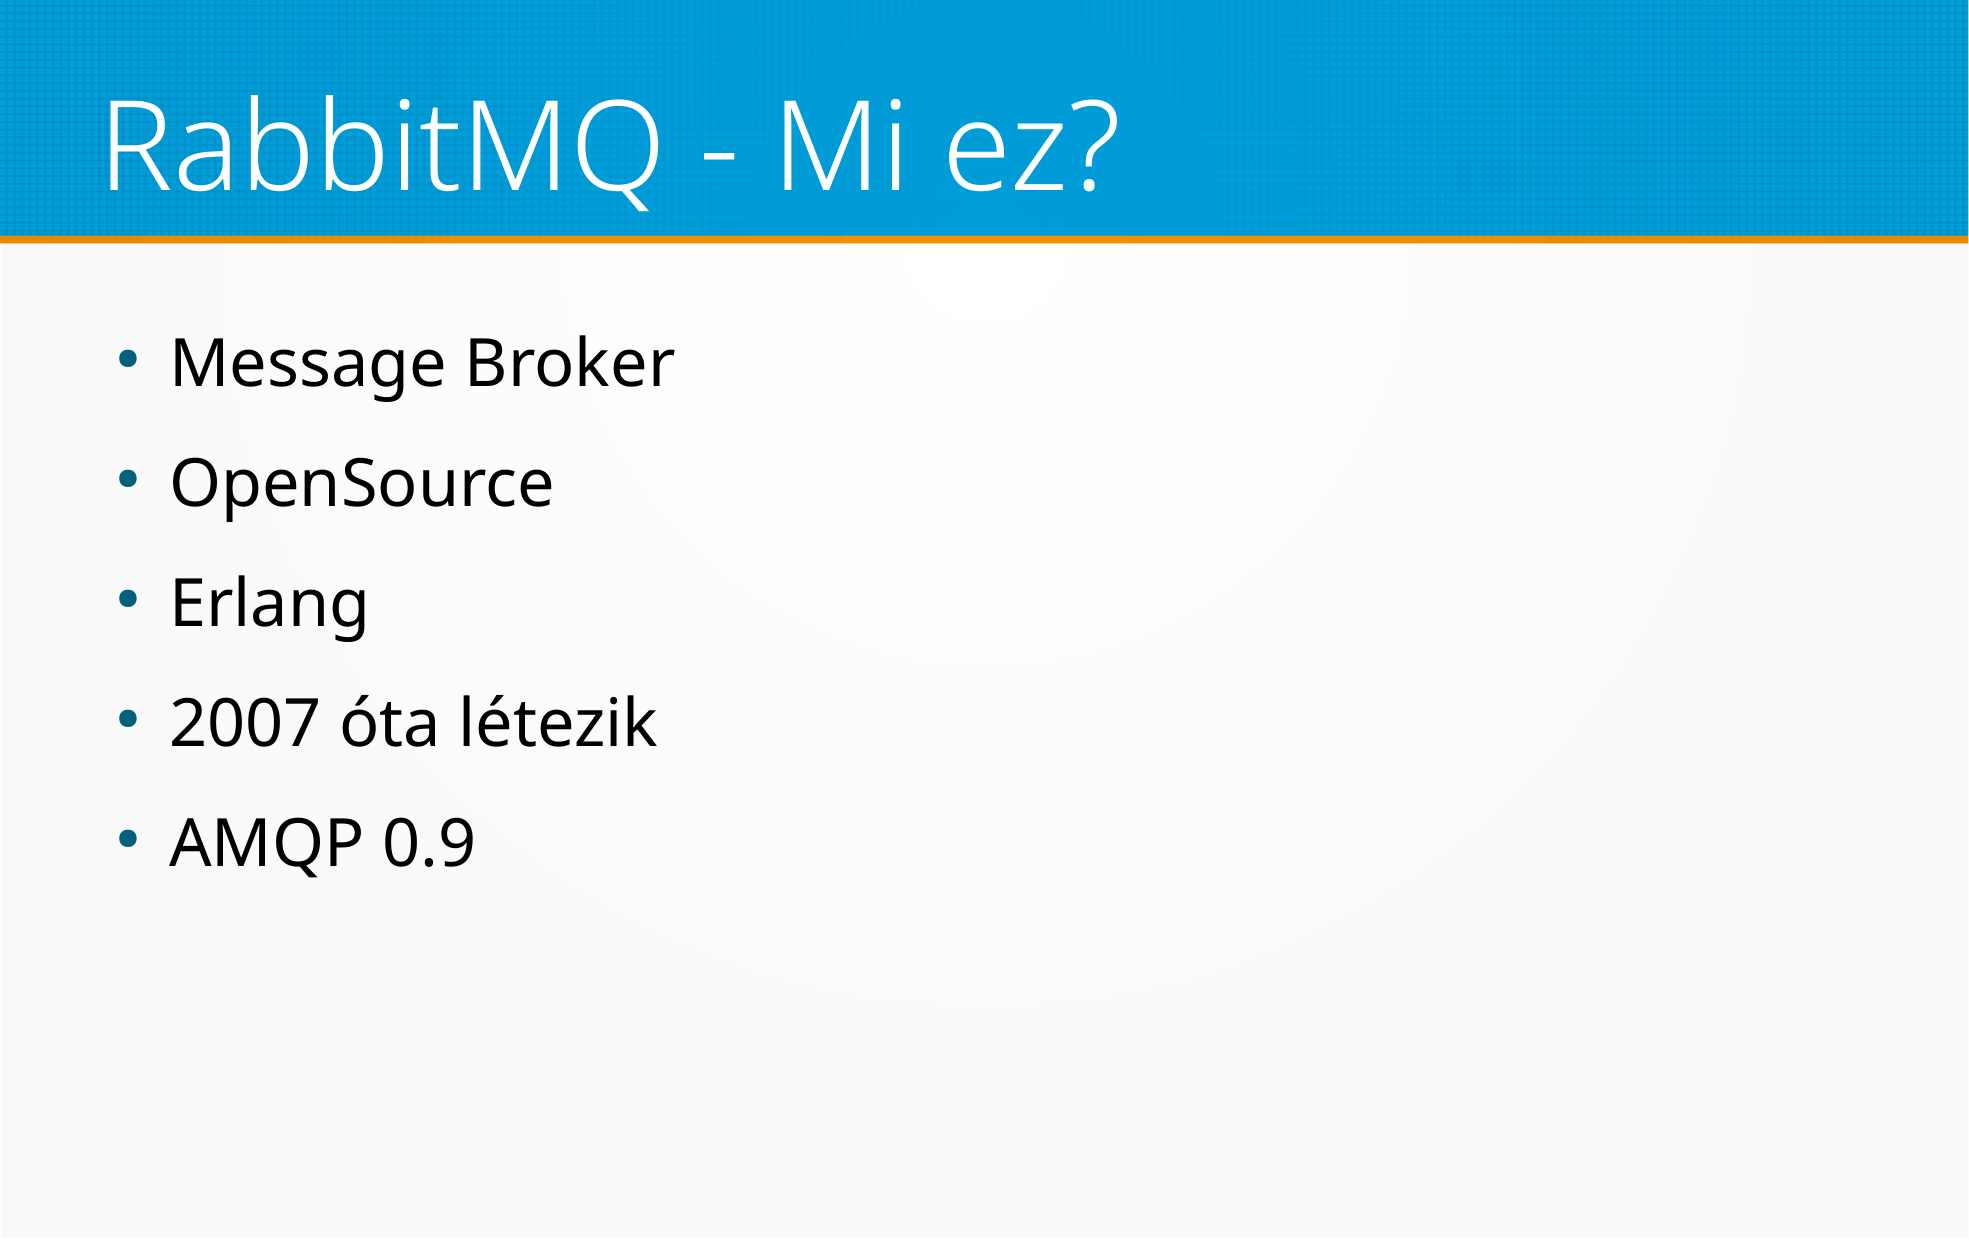

# RabbitMQ - Mi ez?
Message Broker
OpenSource
Erlang
2007 óta létezik
AMQP 0.9